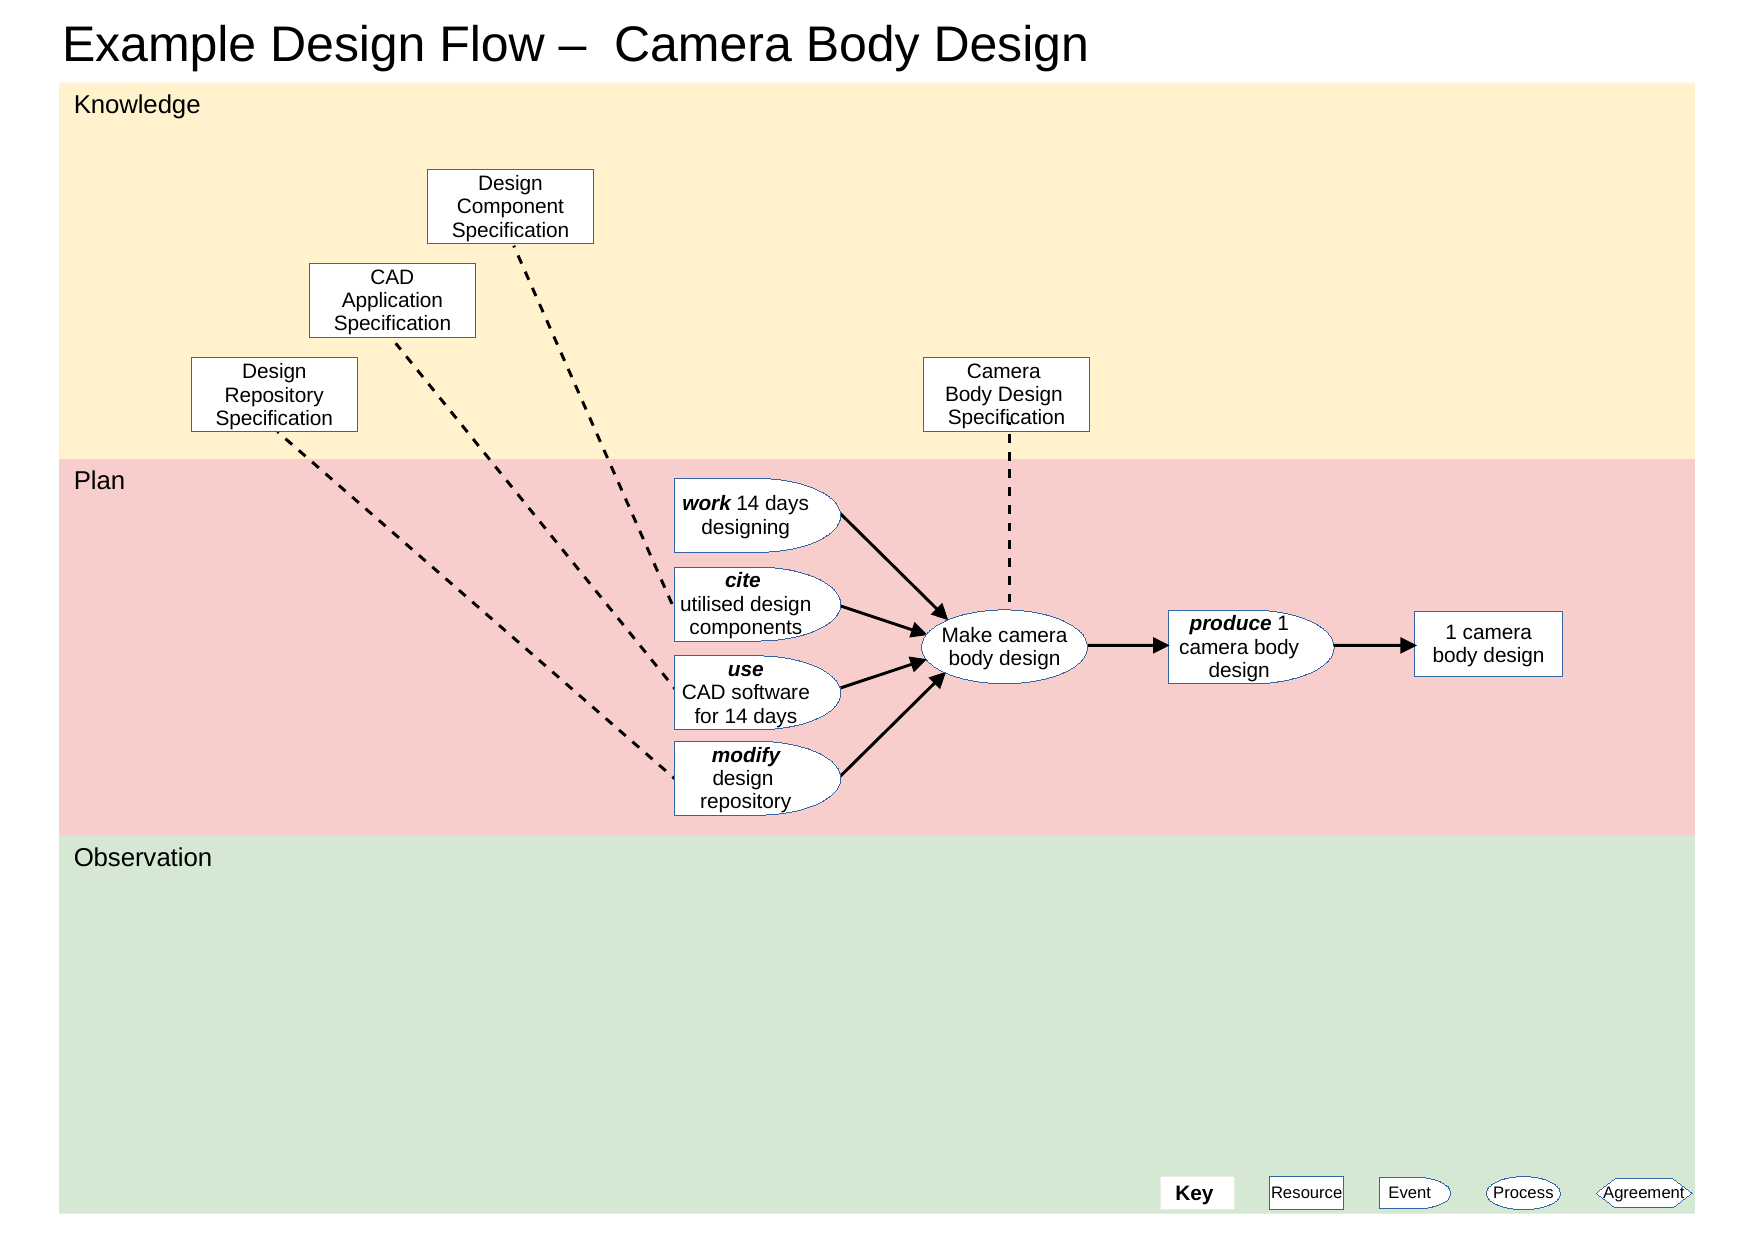

Example Design Flow – Camera Body Design
Knowledge
Design
Component
Specification
CAD
Application
Specification
Camera
Body Design
Specification
Design
Repository
Specification
work 14 days
designing
cite
utilised design
components
use
CAD software
for 14 days
modify
design
repository
Make camera
body design
produce 1
camera body
design
1 camera
body design
Plan
Observation
Process
Key
Resource
Event
Agreement